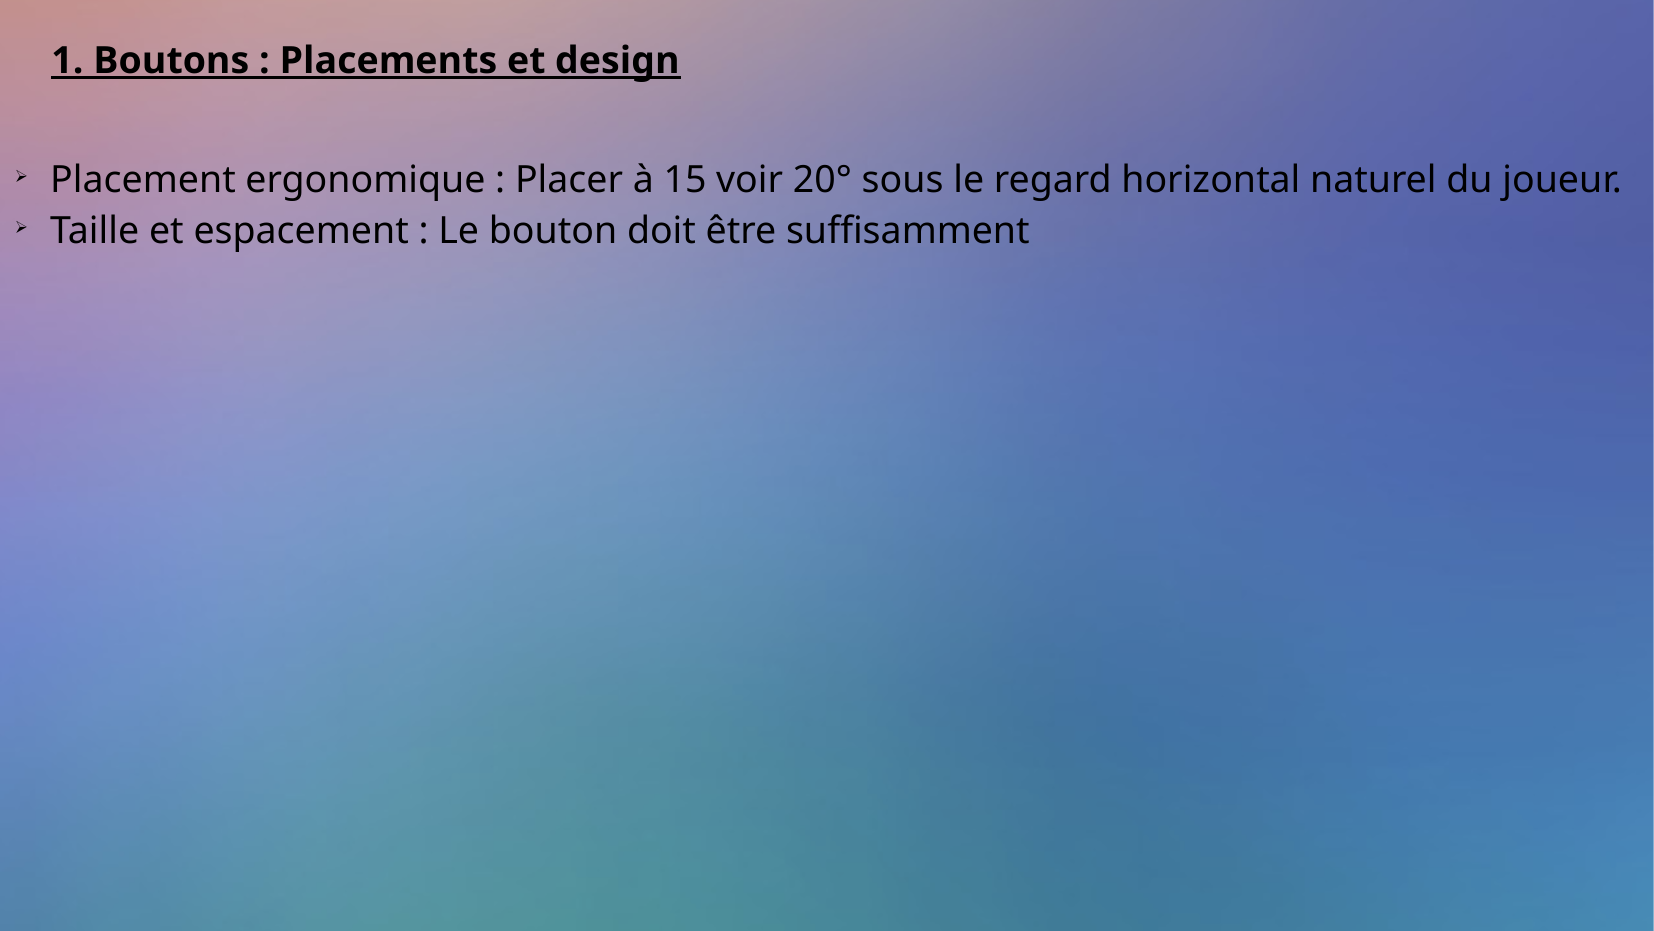

1. Boutons : Placements et design
Placement ergonomique : Placer à 15 voir 20° sous le regard horizontal naturel du joueur.
Taille et espacement : Le bouton doit être suffisamment